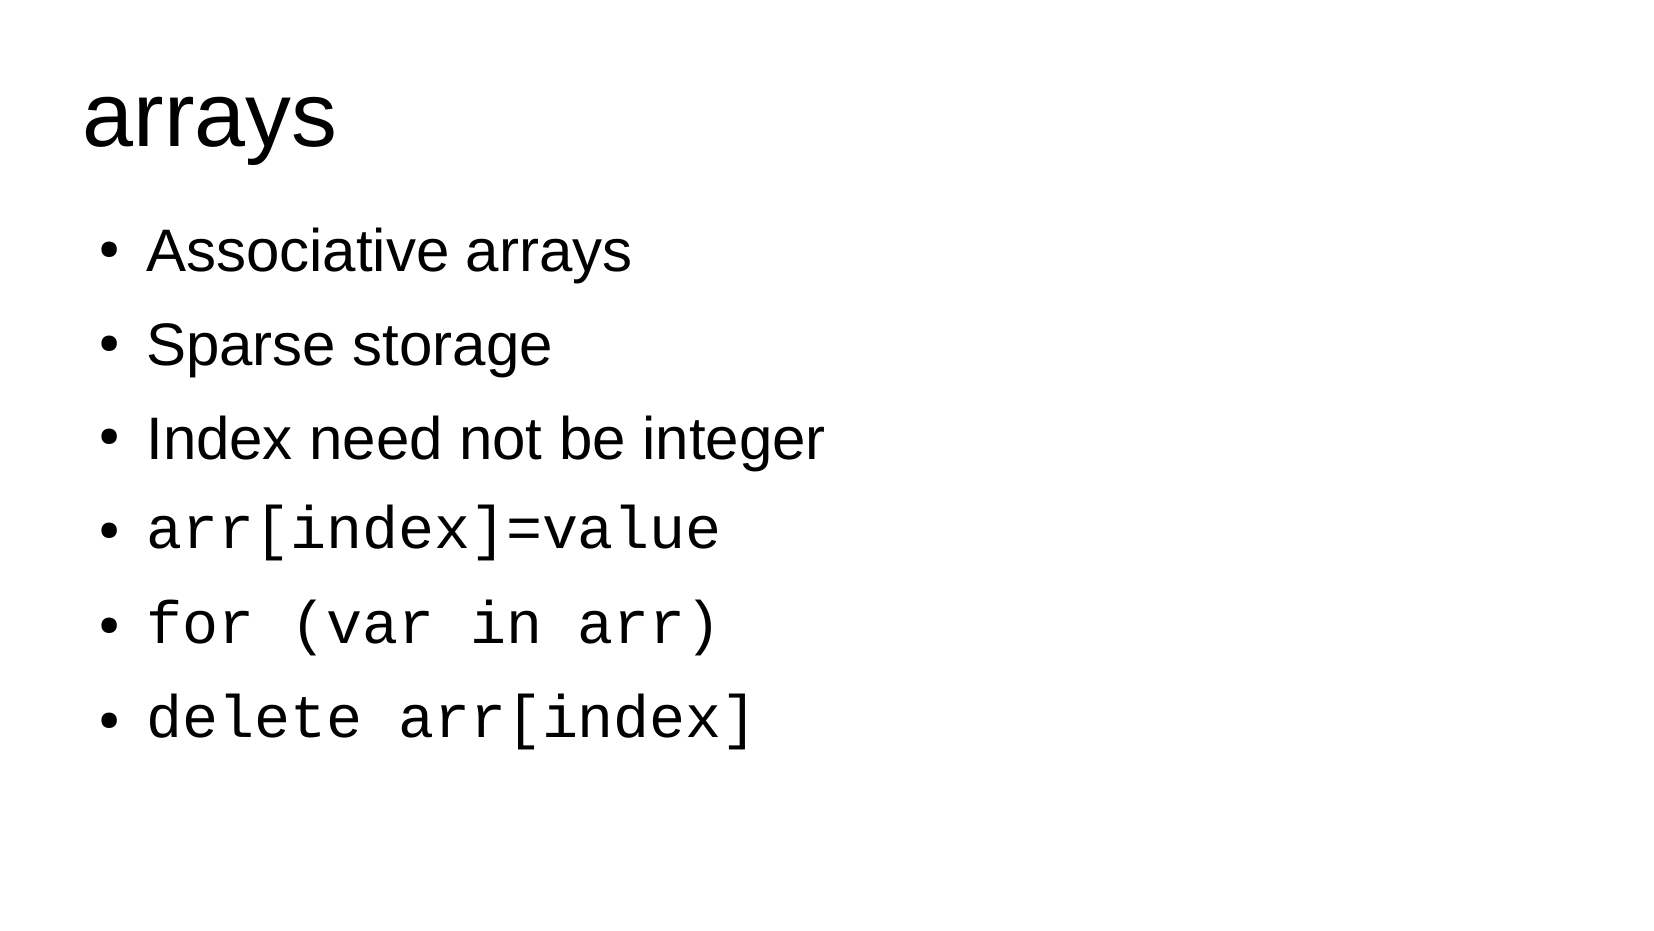

# arrays
Associative arrays
Sparse storage
Index need not be integer
arr[index]=value
for (var in arr)
delete arr[index]